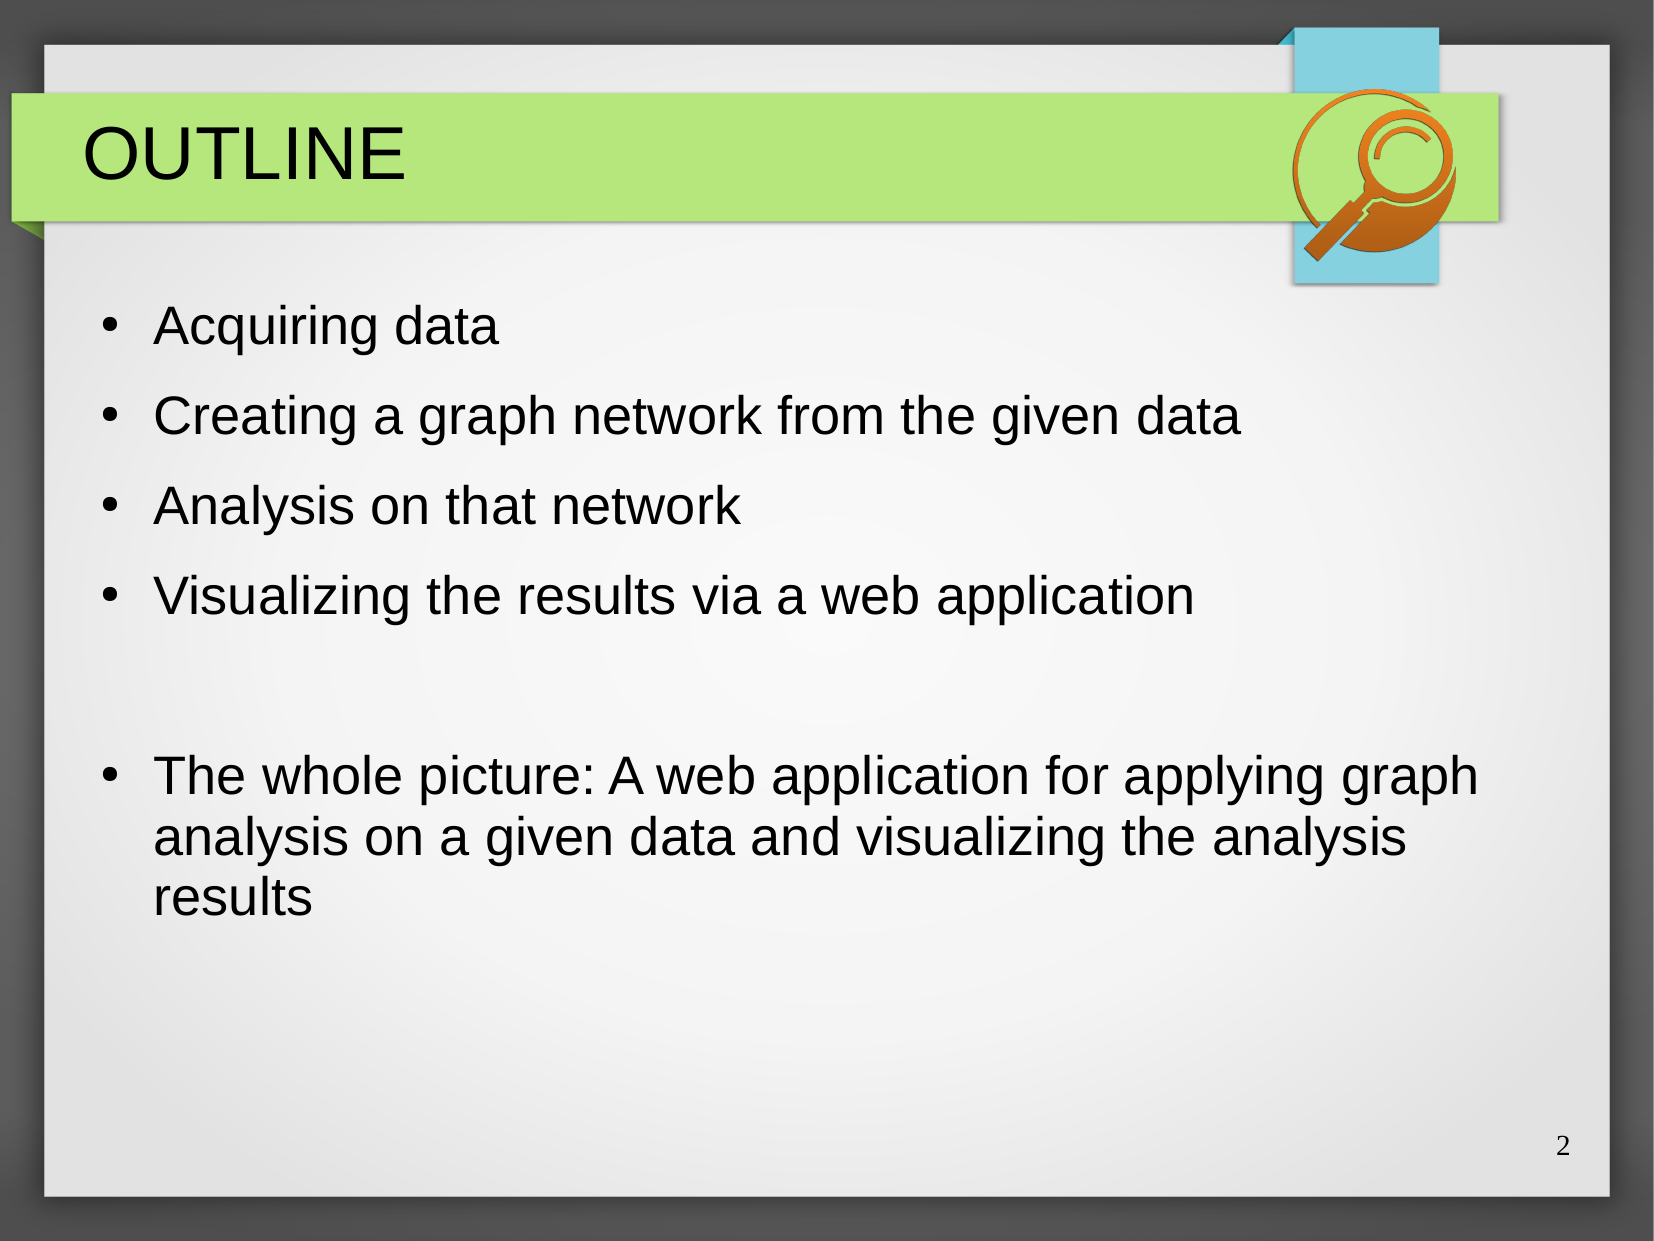

# OUTLINE
Acquiring data
Creating a graph network from the given data
Analysis on that network
Visualizing the results via a web application
The whole picture: A web application for applying graph analysis on a given data and visualizing the analysis results
2